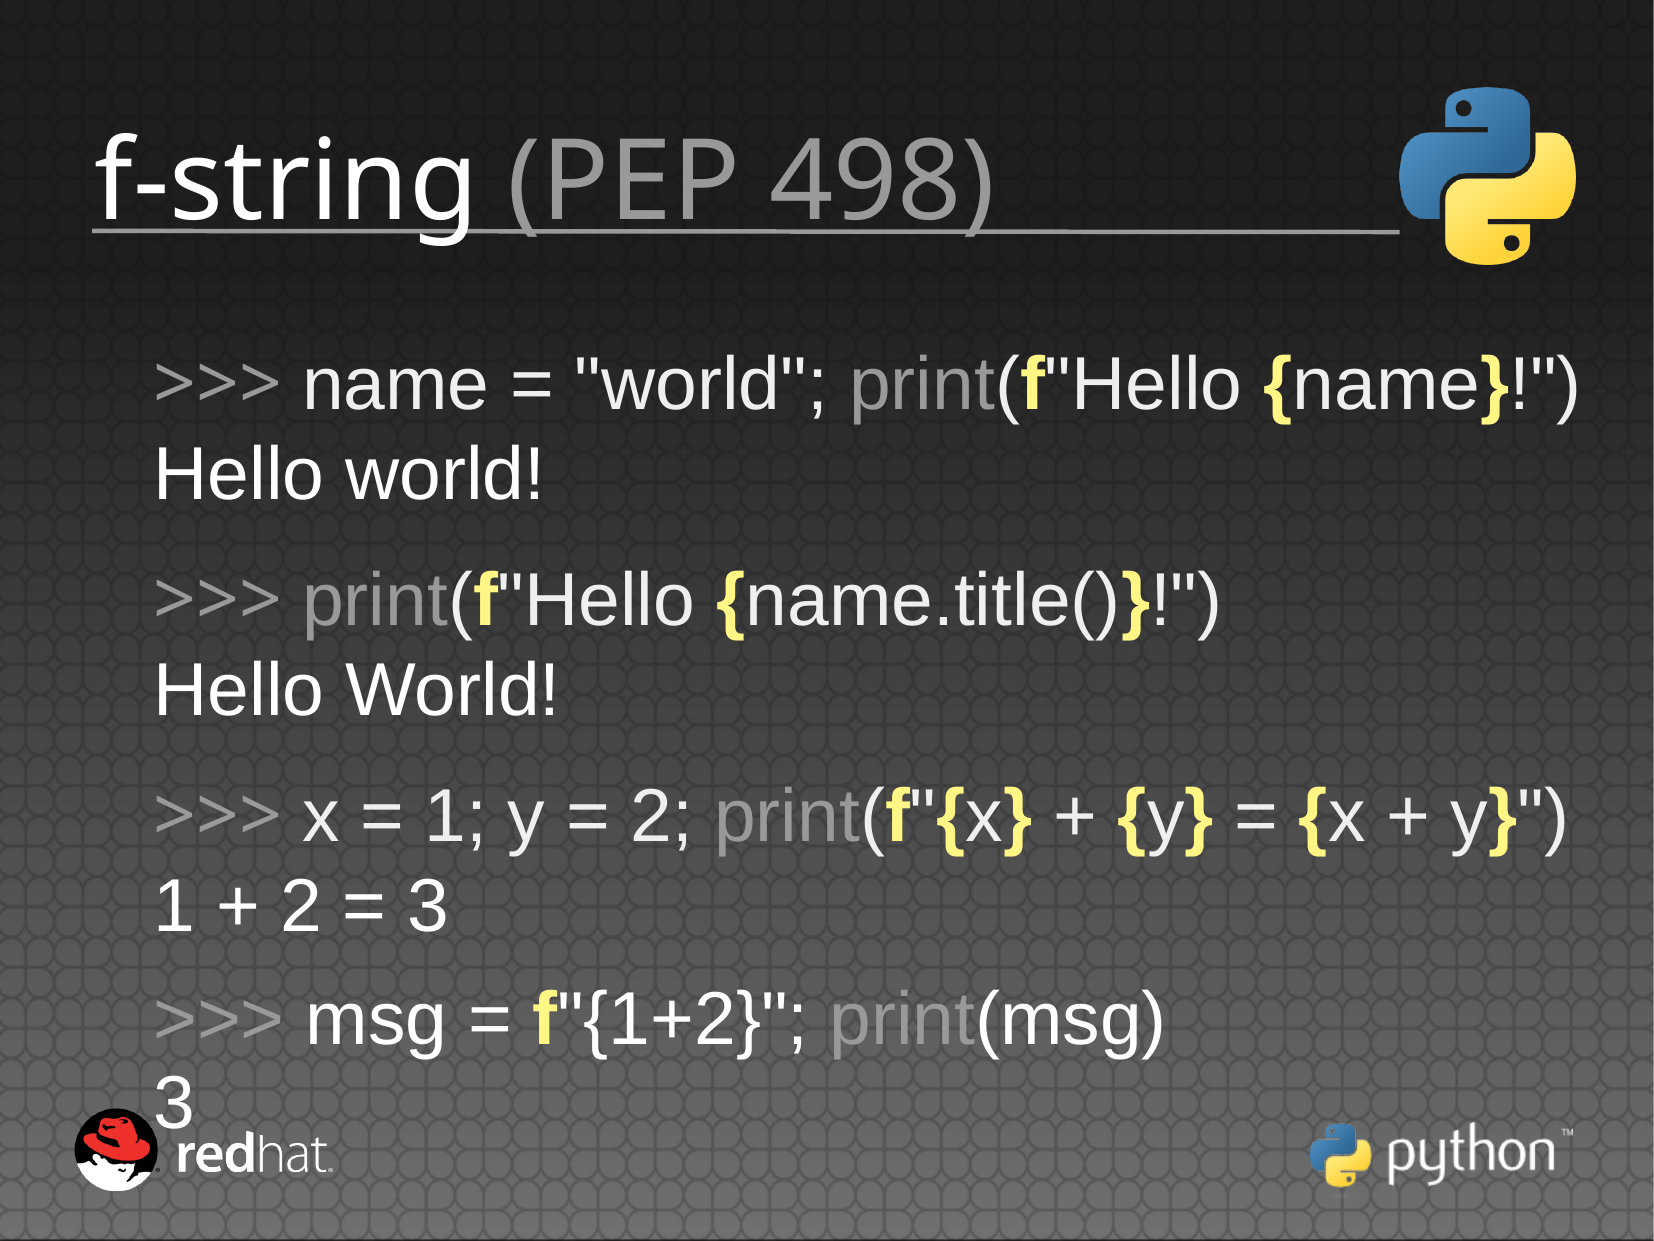

f-string (PEP 498)
# >>> name = "world"; print(f"Hello {name}!") Hello world!
>>> print(f"Hello {name.title()}!")
Hello World!
>>> x = 1; y = 2; print(f"{x} + {y} = {x + y}")
1 + 2 = 3
>>> msg = f"{1+2}"; print(msg)
3